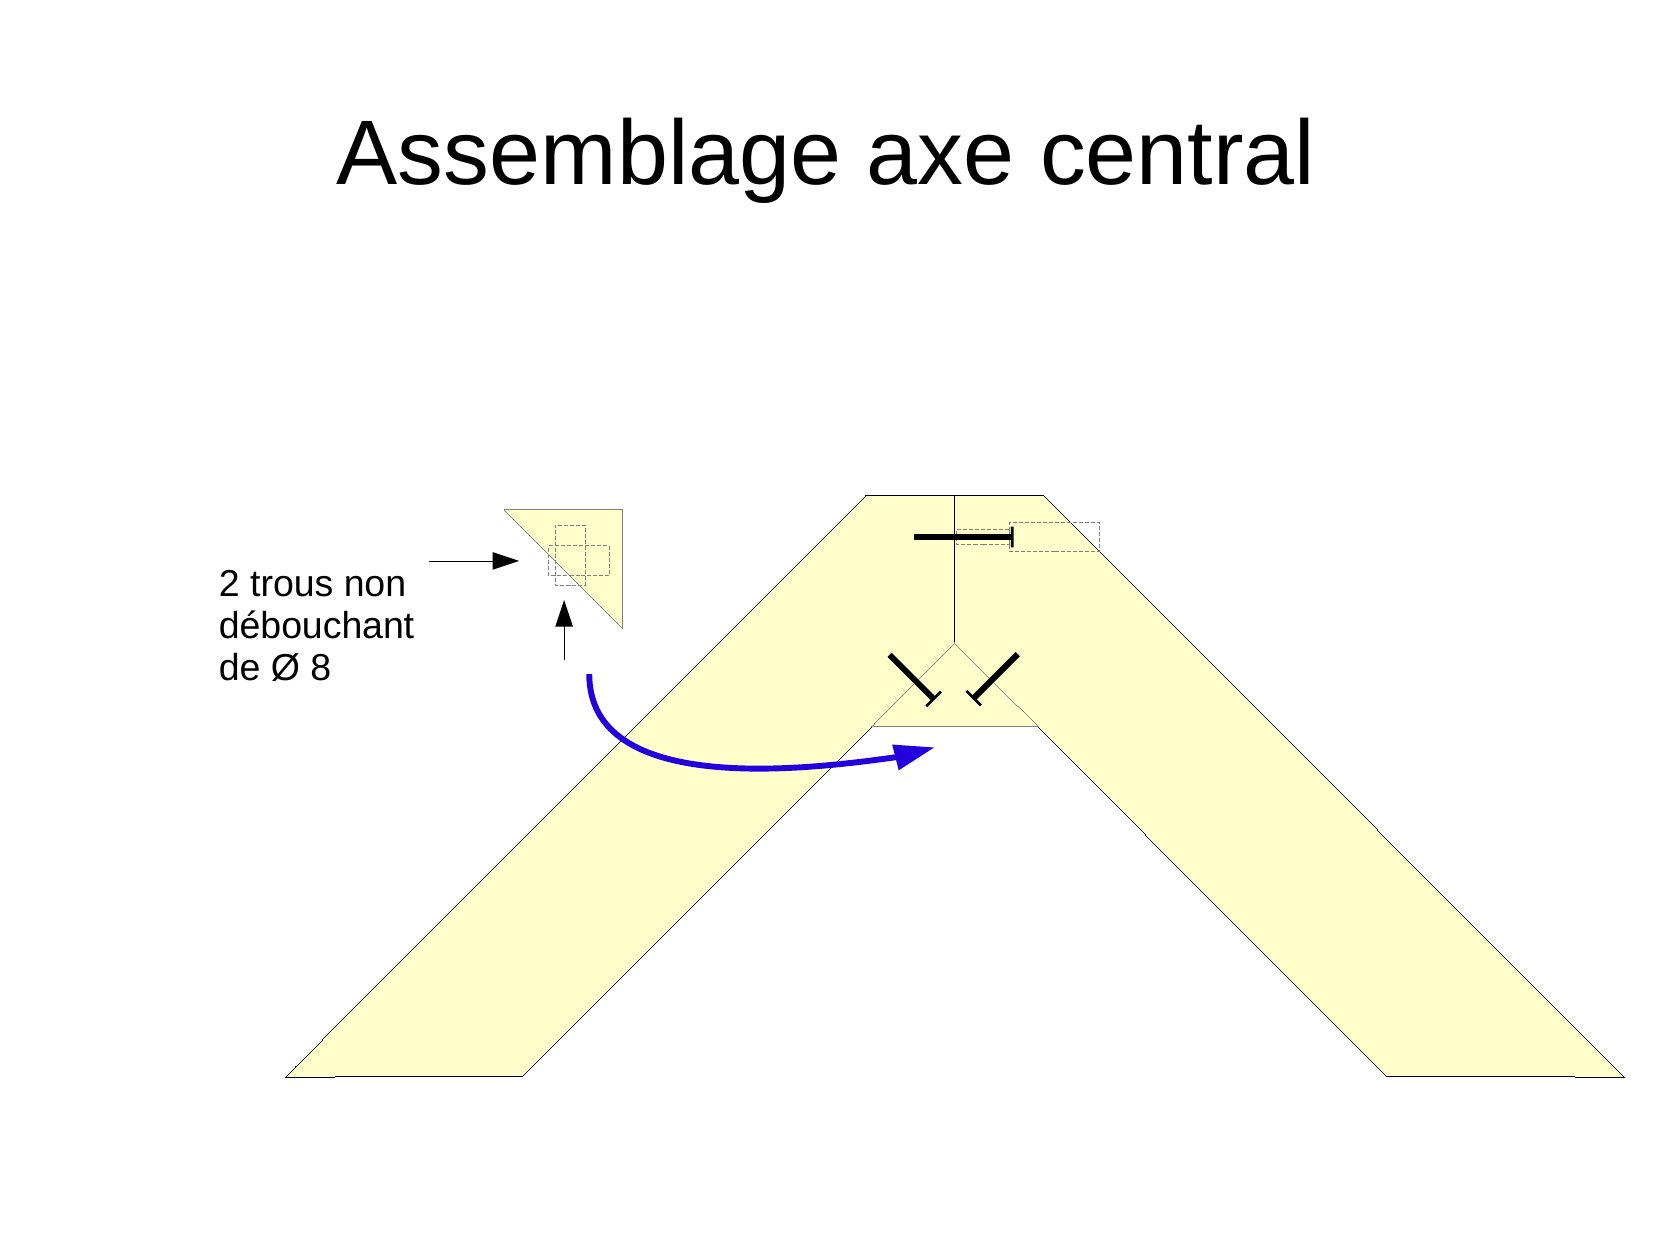

# Assemblage axe central
2 trous non débouchant de Ø 8